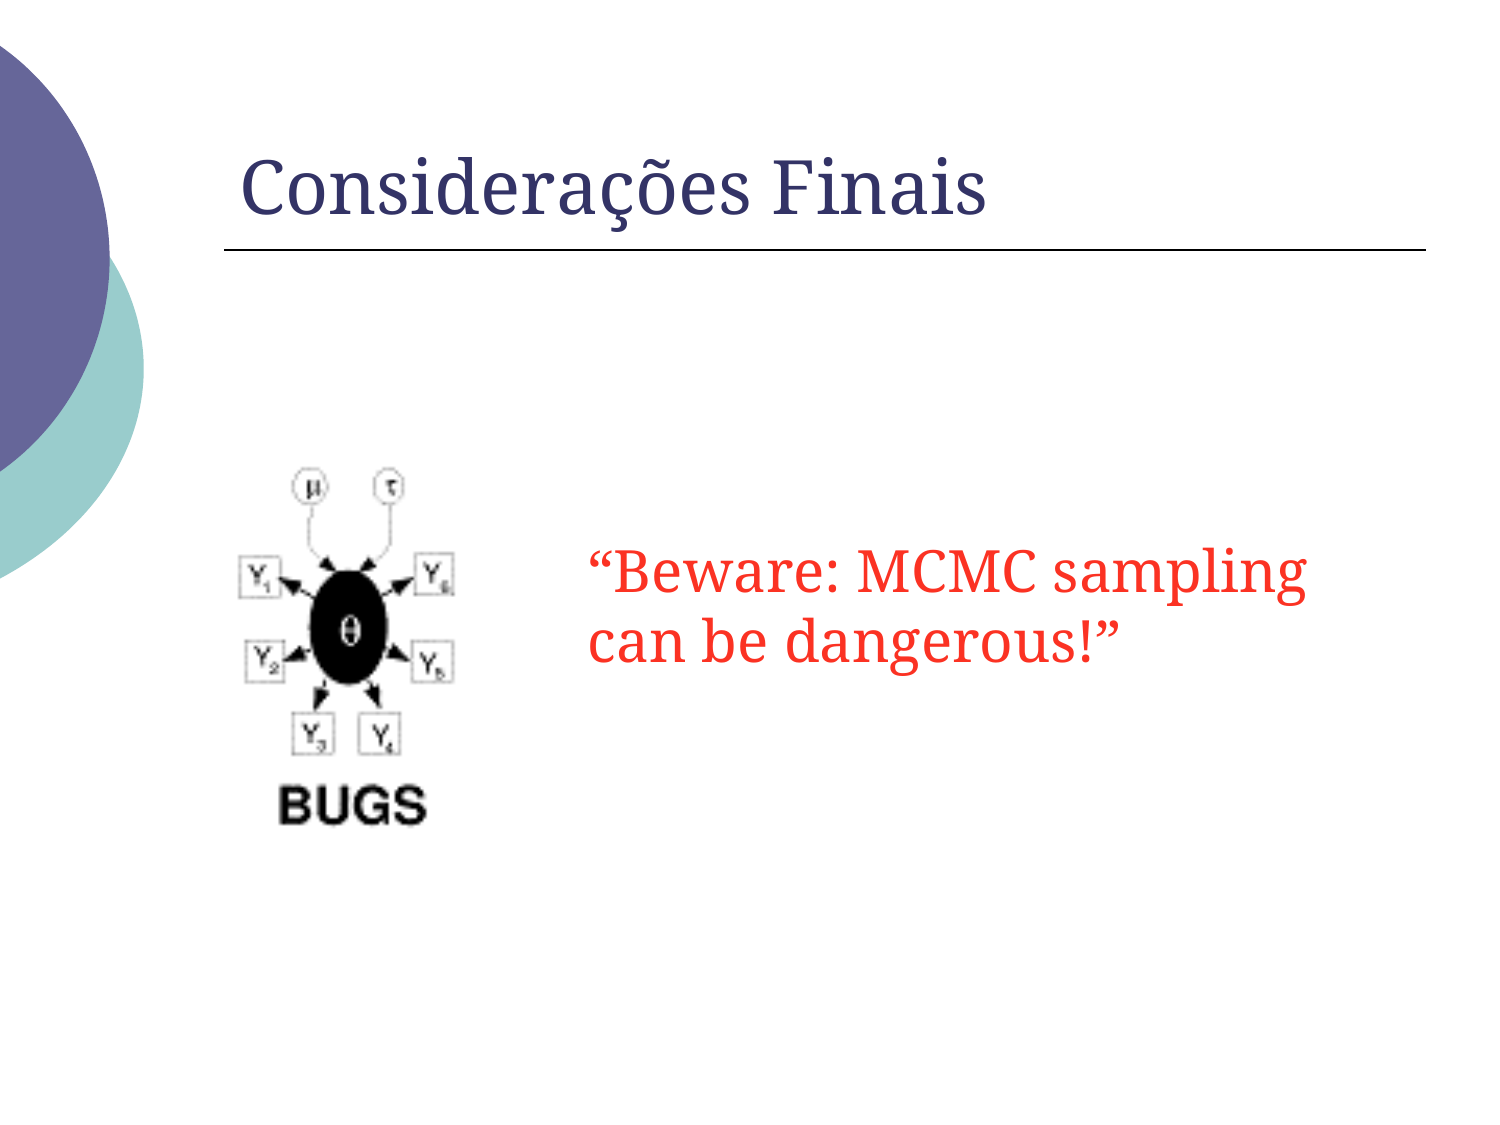

# Considerações Finais
“Beware: MCMC sampling can be dangerous!”